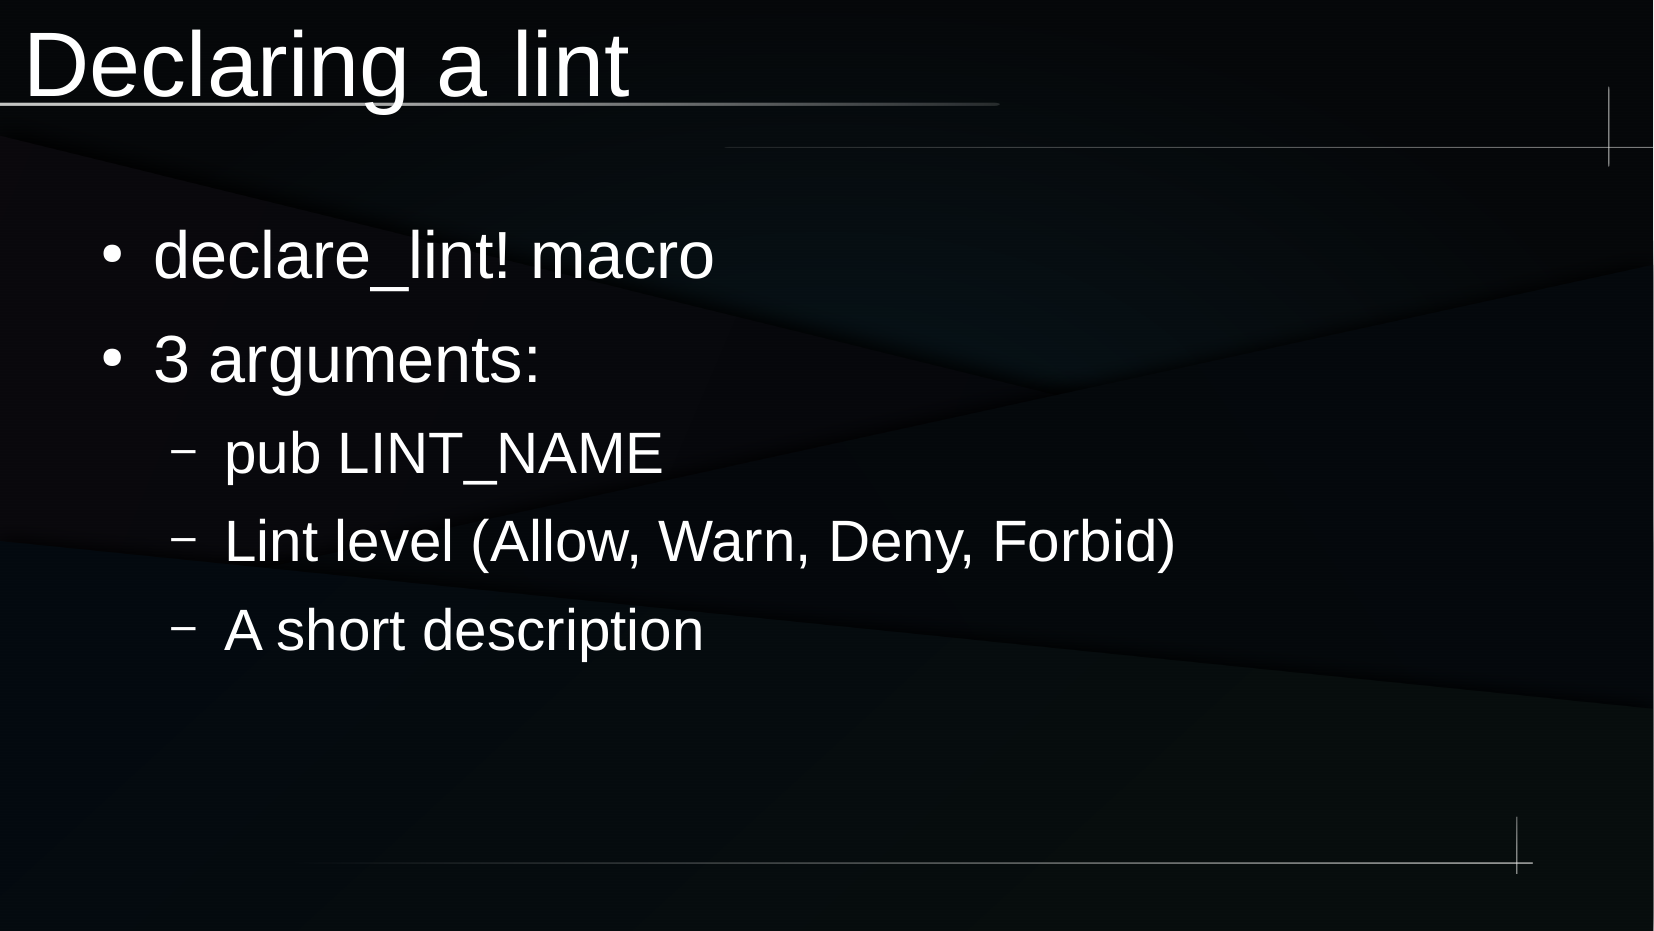

# Declaring a lint
declare_lint! macro
3 arguments:
pub LINT_NAME
Lint level (Allow, Warn, Deny, Forbid)
A short description